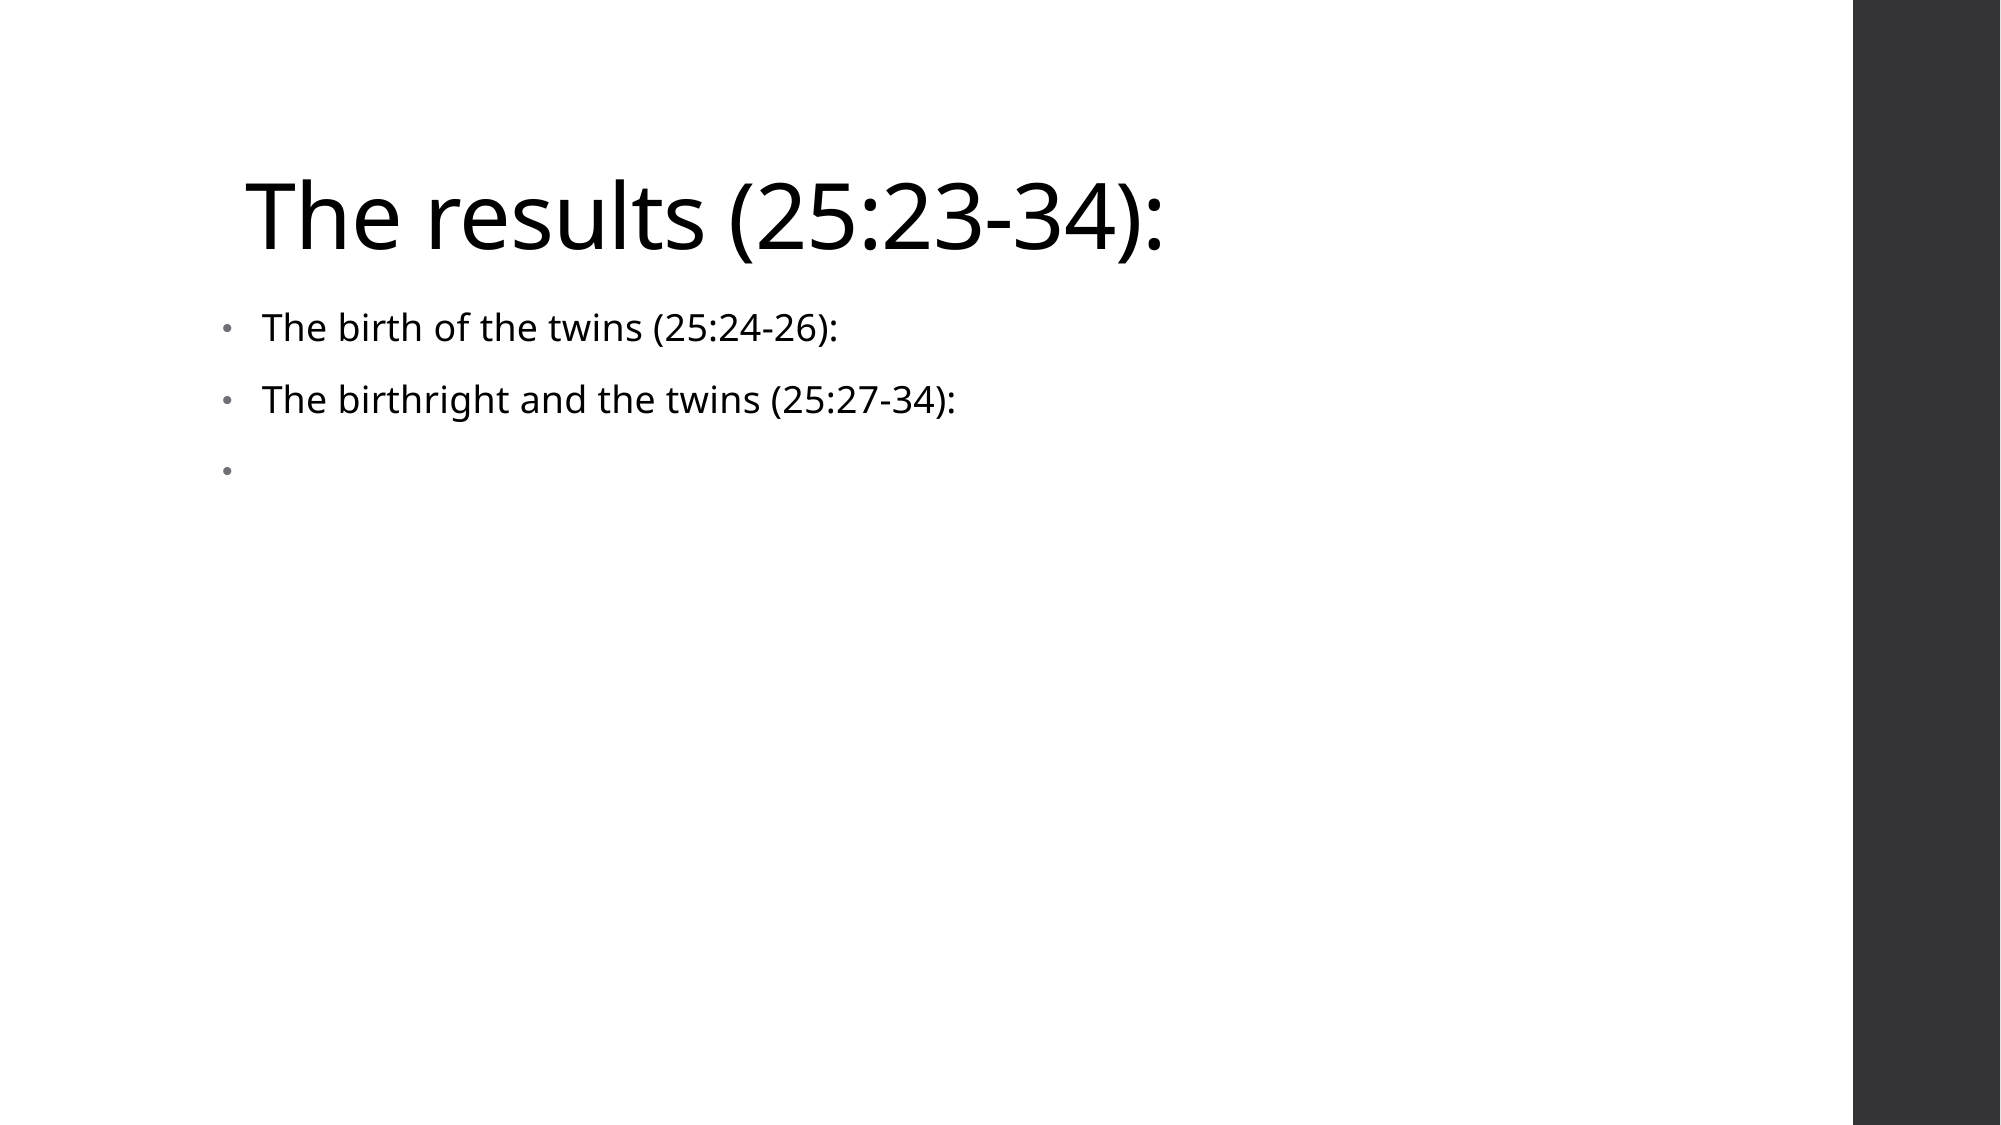

# The results (25:23-34):
 The birth of the twins (25:24-26):
 The birthright and the twins (25:27-34):